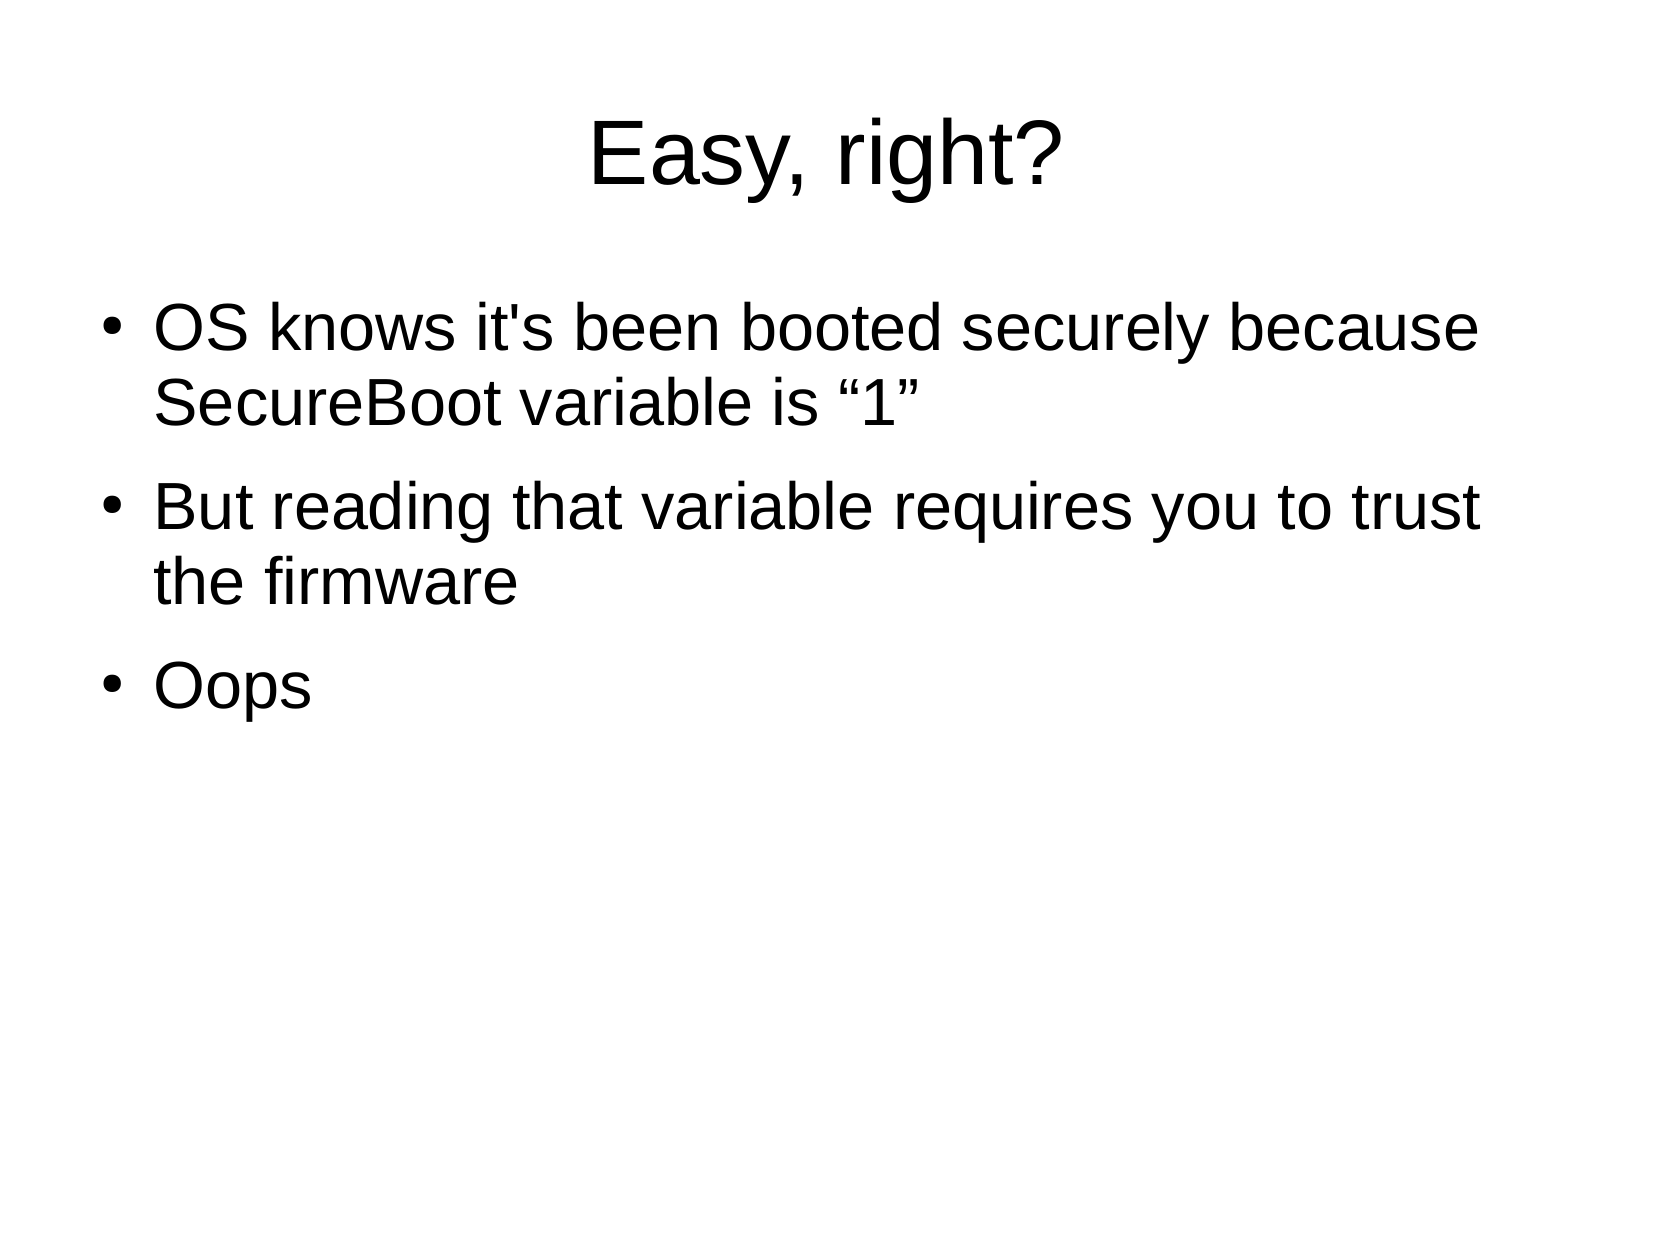

# Easy, right?
OS knows it's been booted securely because SecureBoot variable is “1”
But reading that variable requires you to trust the firmware
Oops